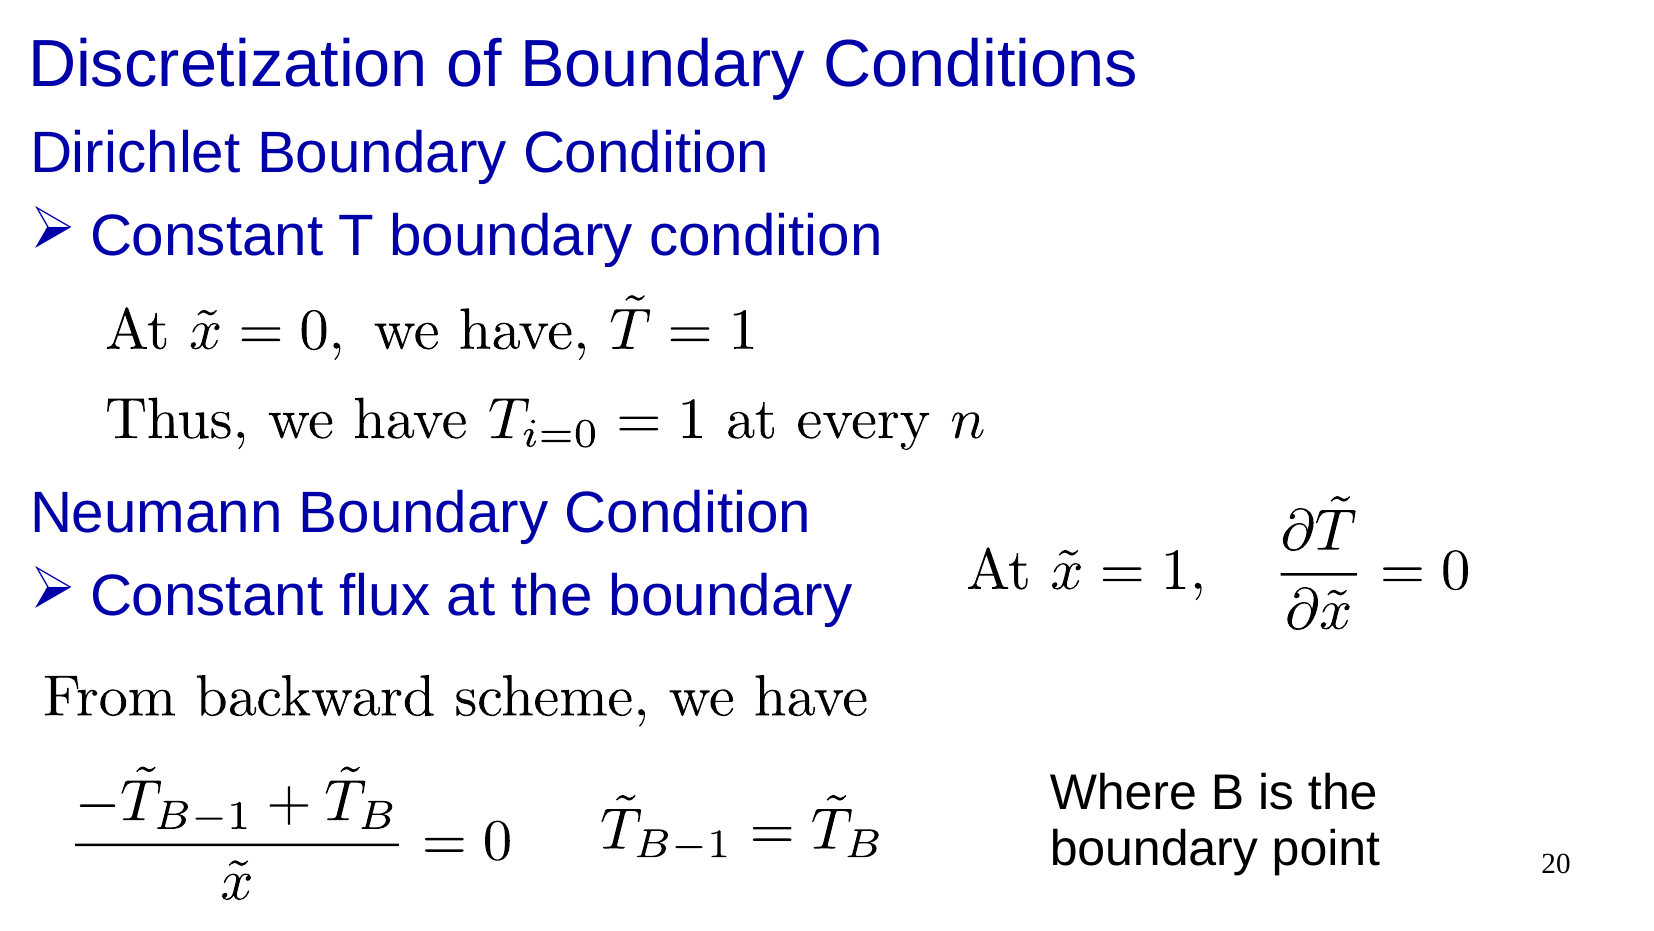

# Discretization of Boundary Conditions
Dirichlet Boundary Condition
Constant T boundary condition
Neumann Boundary Condition
Constant flux at the boundary
Where B is the boundary point
20